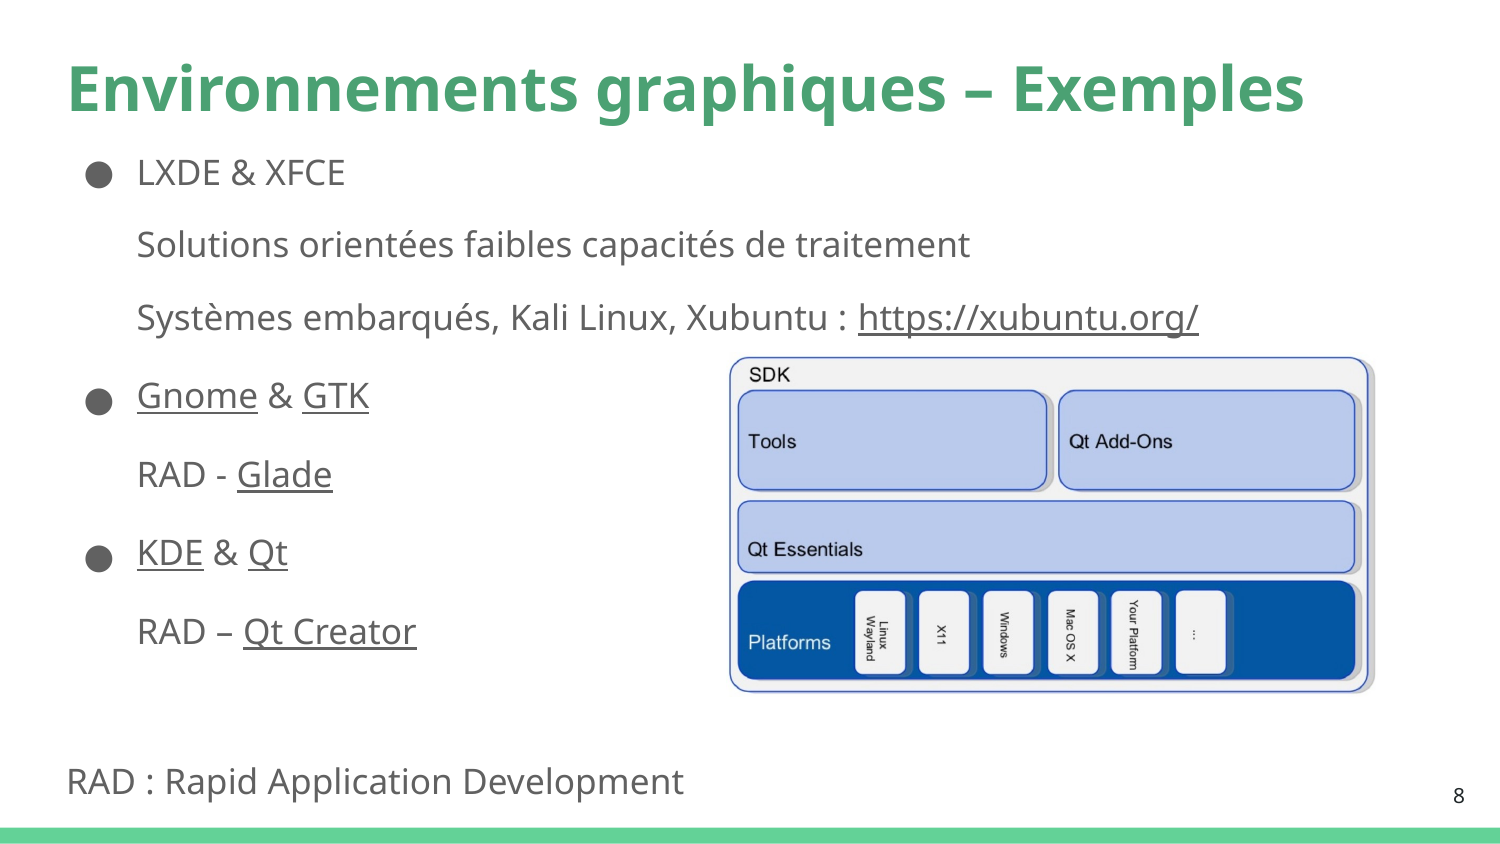

# Environnements graphiques – Exemples
LXDE & XFCE
Solutions orientées faibles capacités de traitement
Systèmes embarqués, Kali Linux, Xubuntu : https://xubuntu.org/
Gnome & GTK
RAD - Glade
KDE & Qt
RAD – Qt Creator
RAD : Rapid Application Development